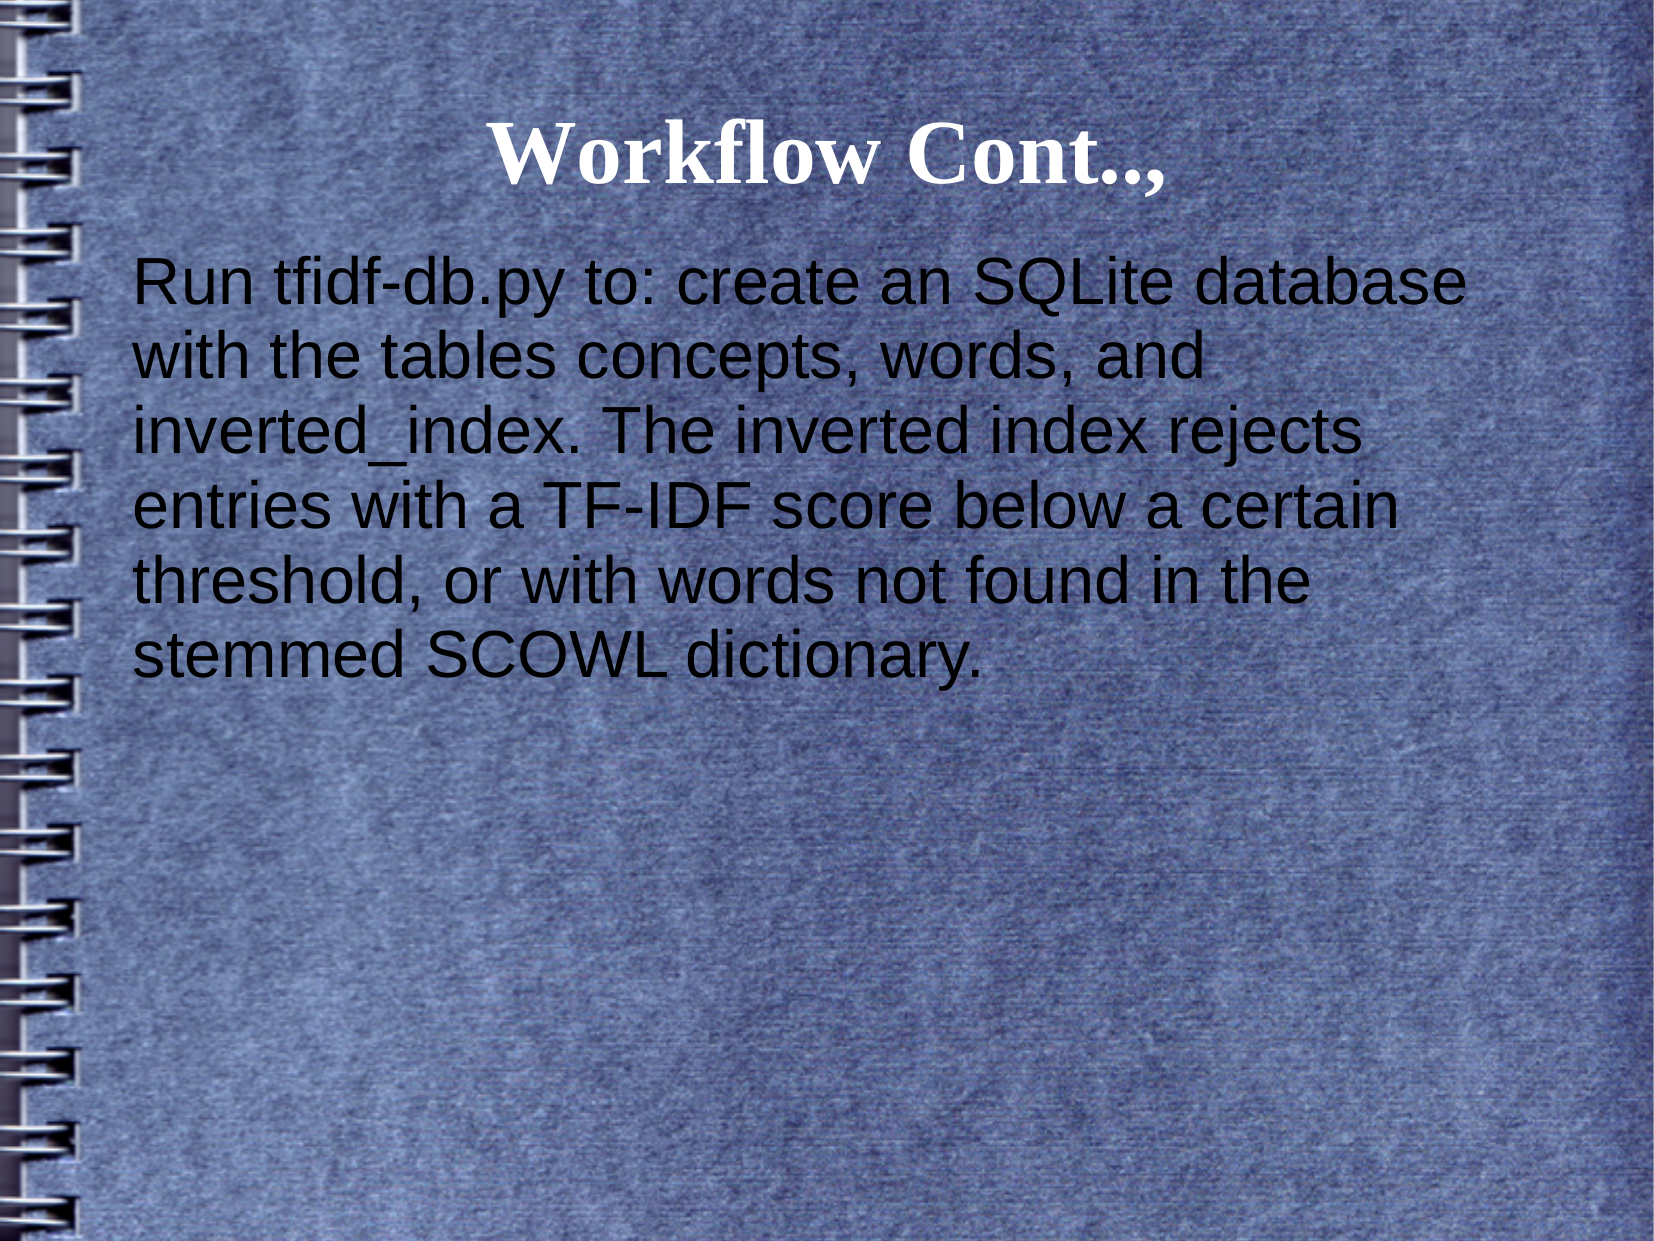

# Workflow Cont..,
Run tfidf-db.py to: create an SQLite database with the tables concepts, words, and inverted_index. The inverted index rejects entries with a TF-IDF score below a certain threshold, or with words not found in the stemmed SCOWL dictionary.